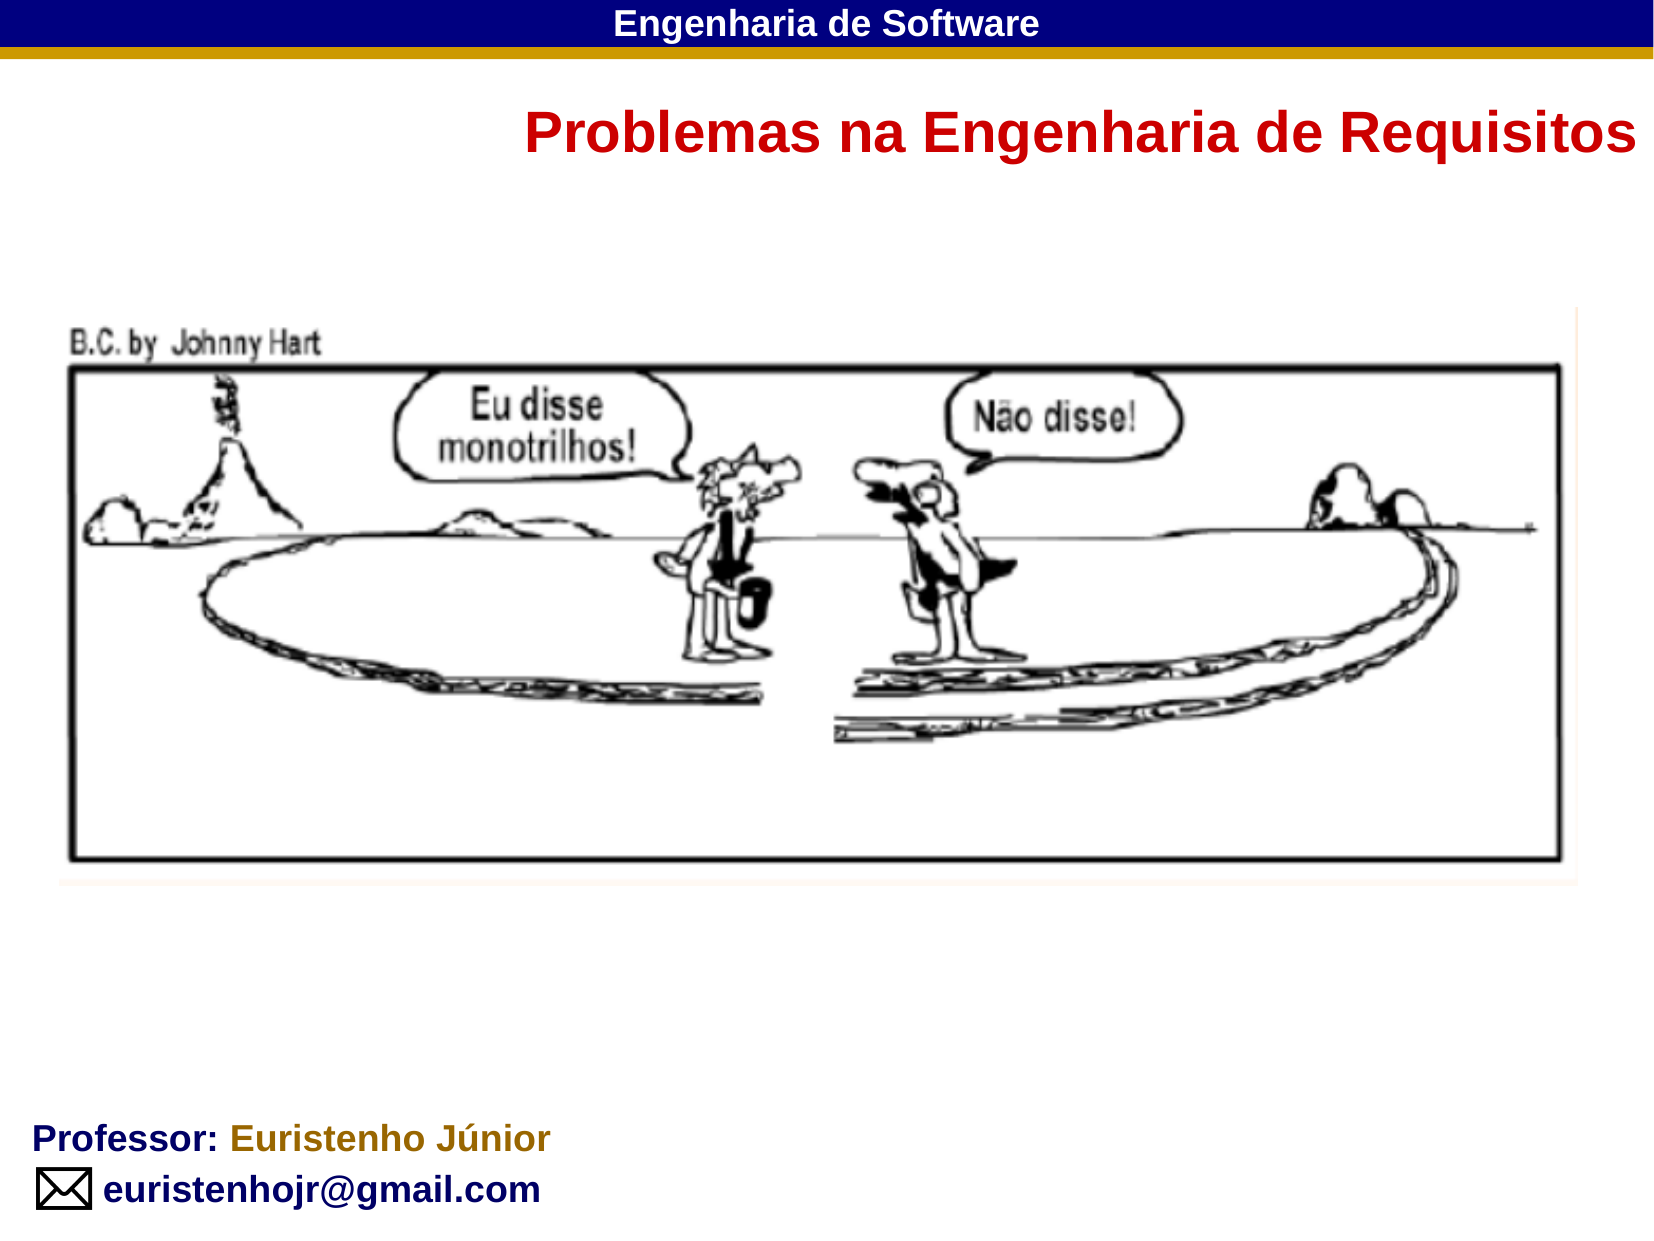

Engenharia de Software
Problemas na Engenharia de Requisitos
Professor: Euristenho Júnior
euristenhojr@gmail.com